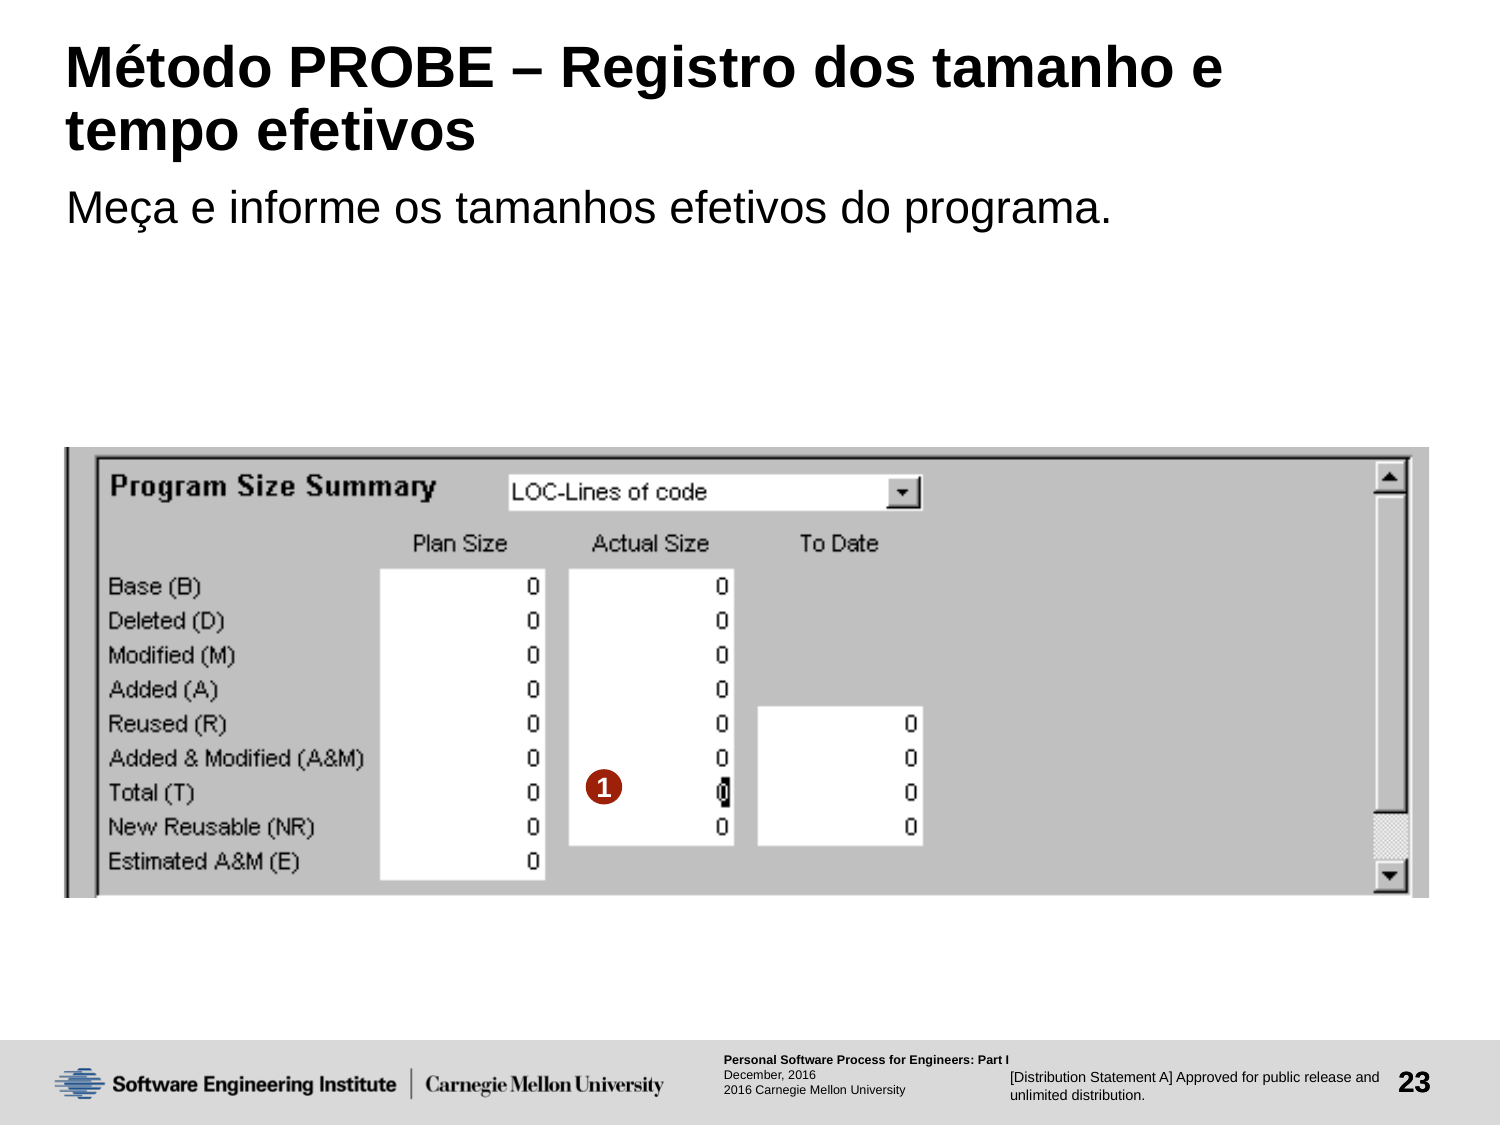

# Método PROBE – Registro dos tamanho e tempo efetivos
Meça e informe os tamanhos efetivos do programa.